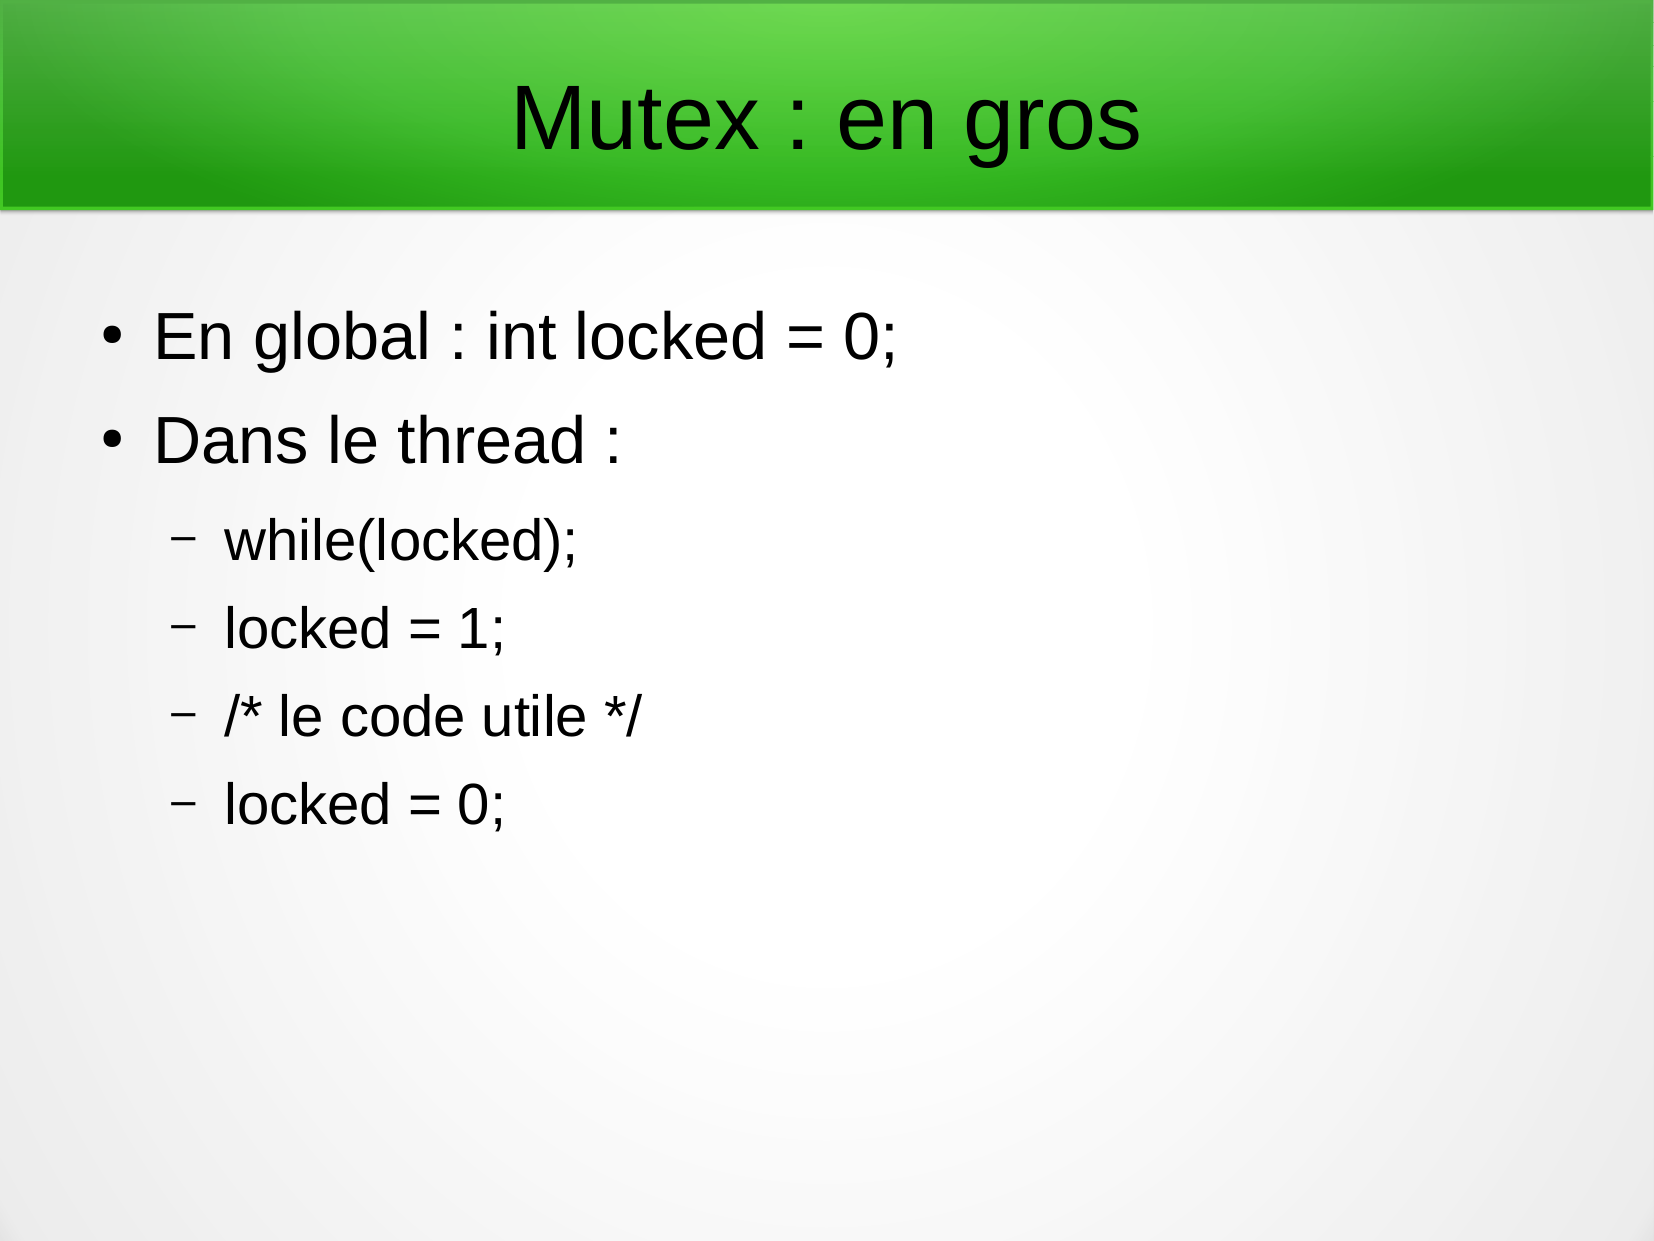

# Mutex : en gros
En global : int locked = 0;
Dans le thread :
while(locked);
locked = 1;
/* le code utile */
locked = 0;